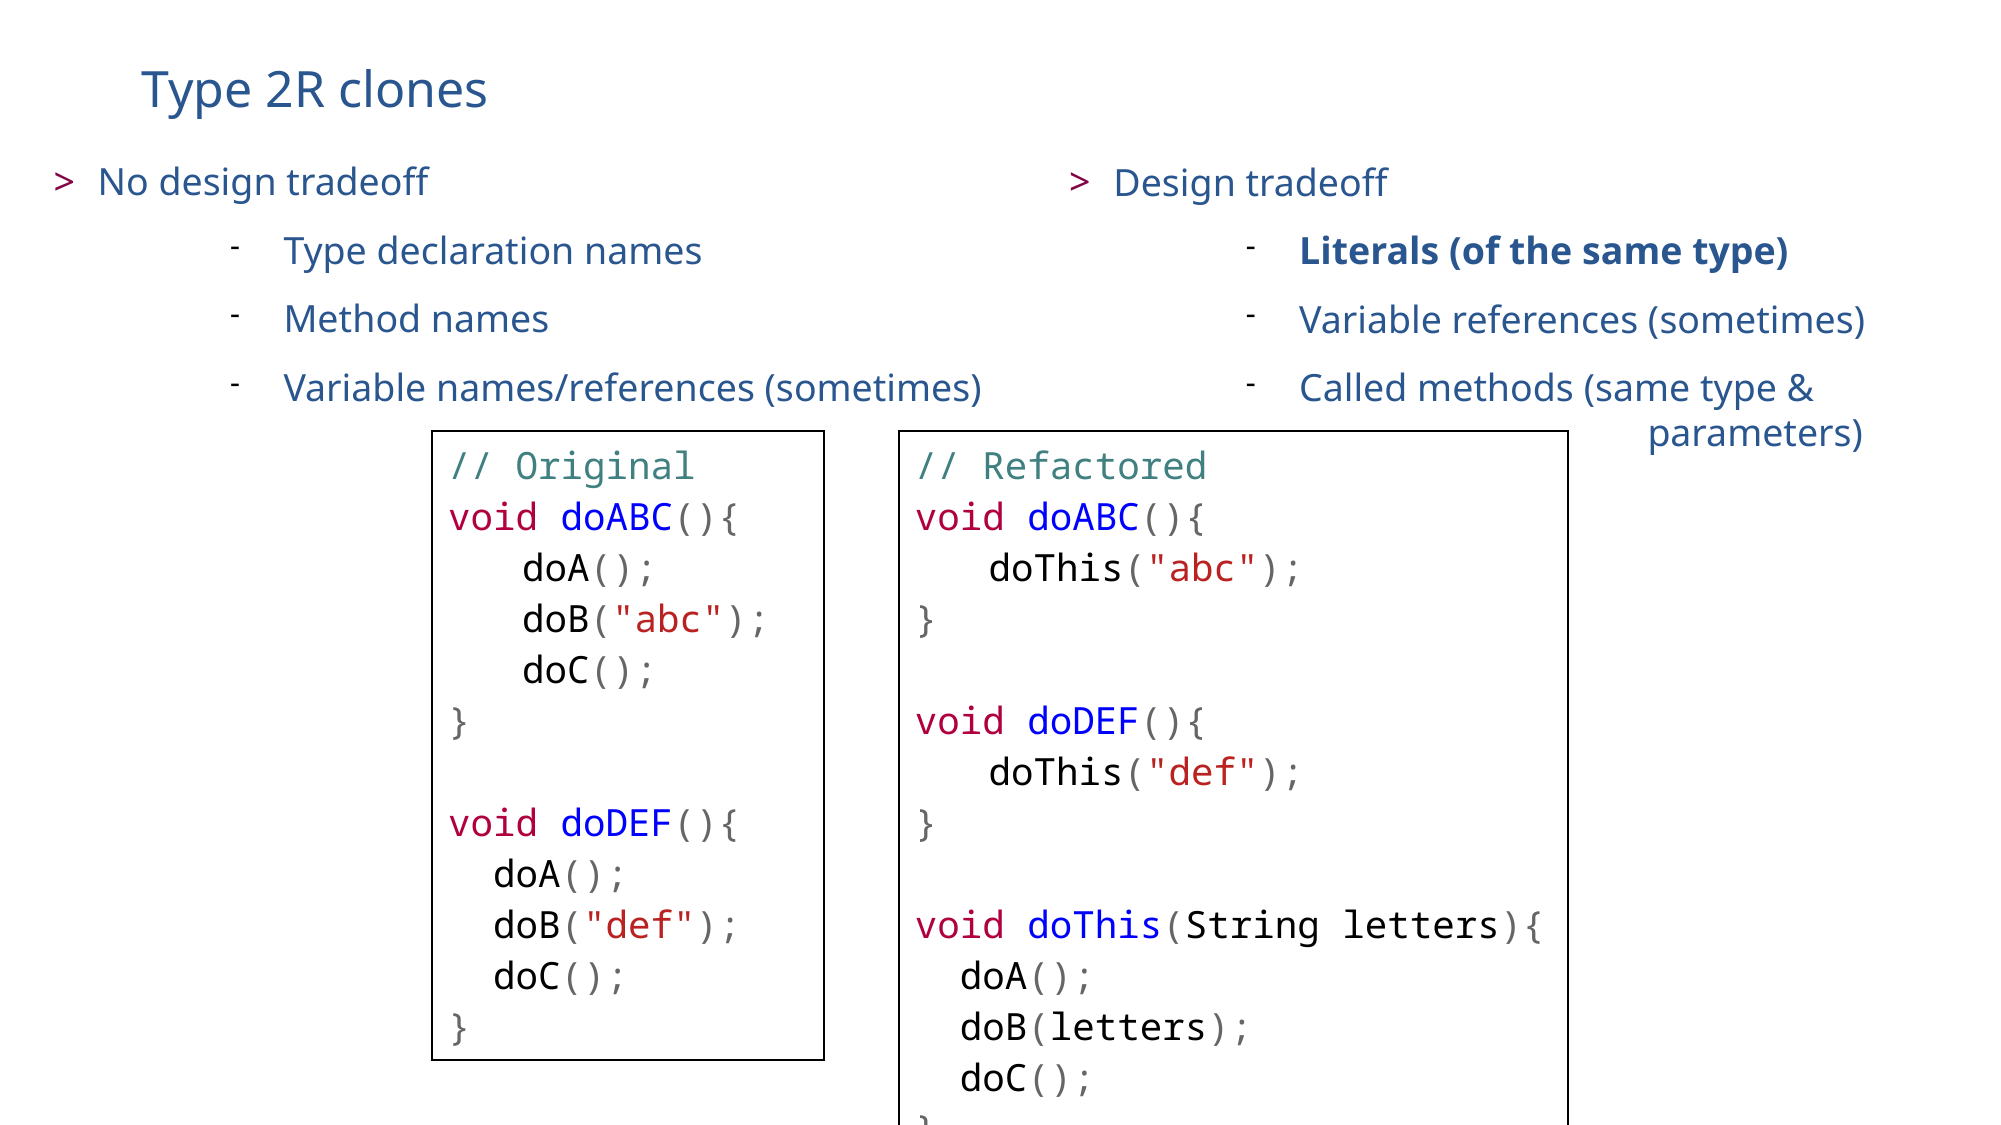

Type 2R clones
No design tradeoff
Type declaration names
Method names
Variable names/references (sometimes)
Design tradeoff
Literals (of the same type)
Variable references (sometimes)
Called methods (same type & 						parameters)
// Original
void doABC(){
	doA();
	doB("abc");
	doC();
}
void doDEF(){
 doA();
 doB("def");
 doC();
}
// Refactored
void doABC(){
	doThis("abc");
}
void doDEF(){
	doThis("def");
}
void doThis(String letters){
 doA();
 doB(letters);
 doC();
}